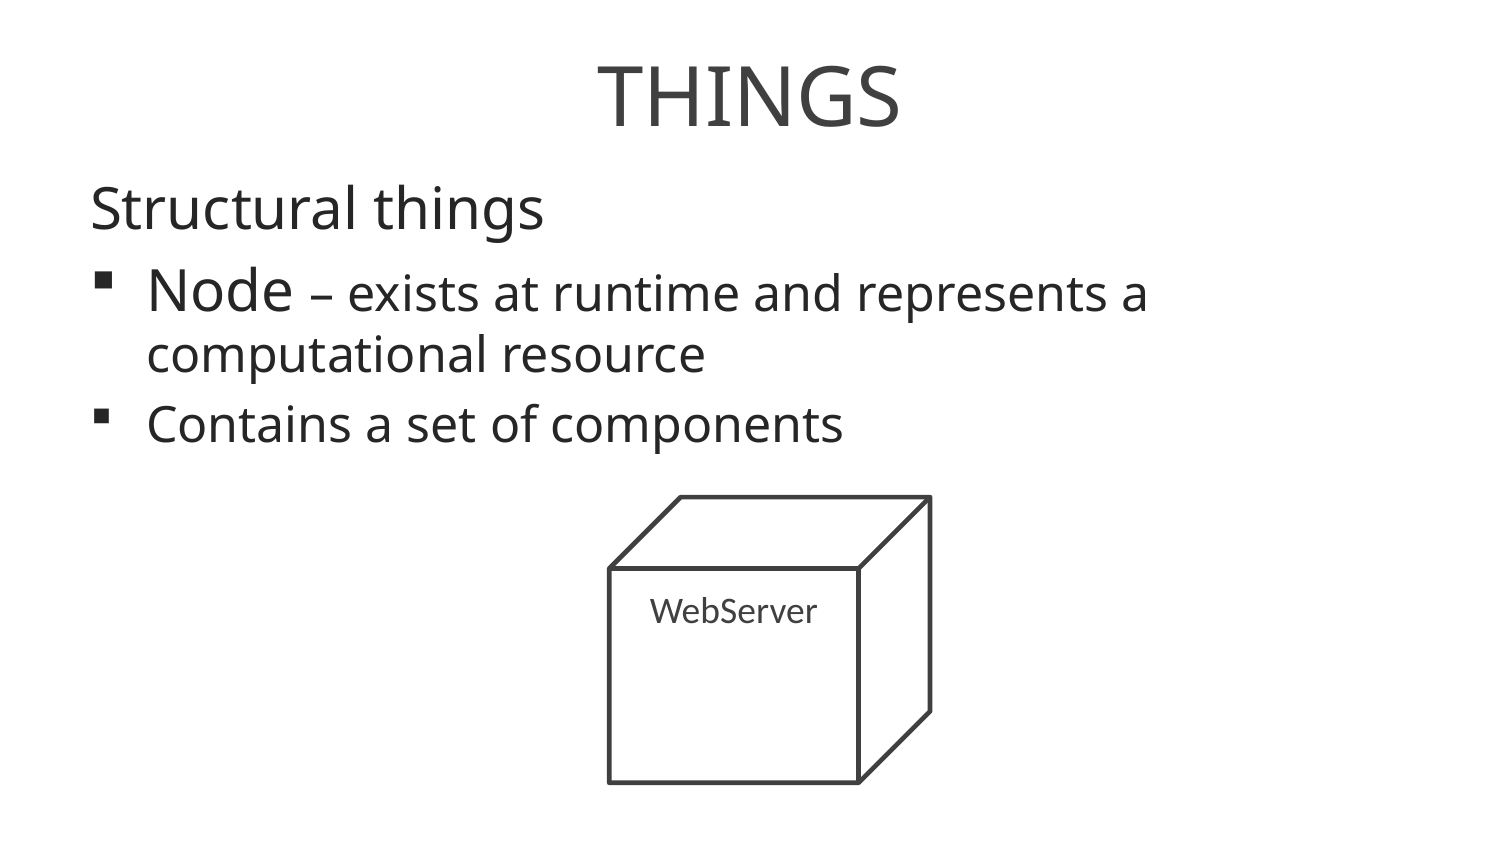

# THINGS
Structural things
Node – exists at runtime and represents a computational resource
Contains a set of components
WebServer